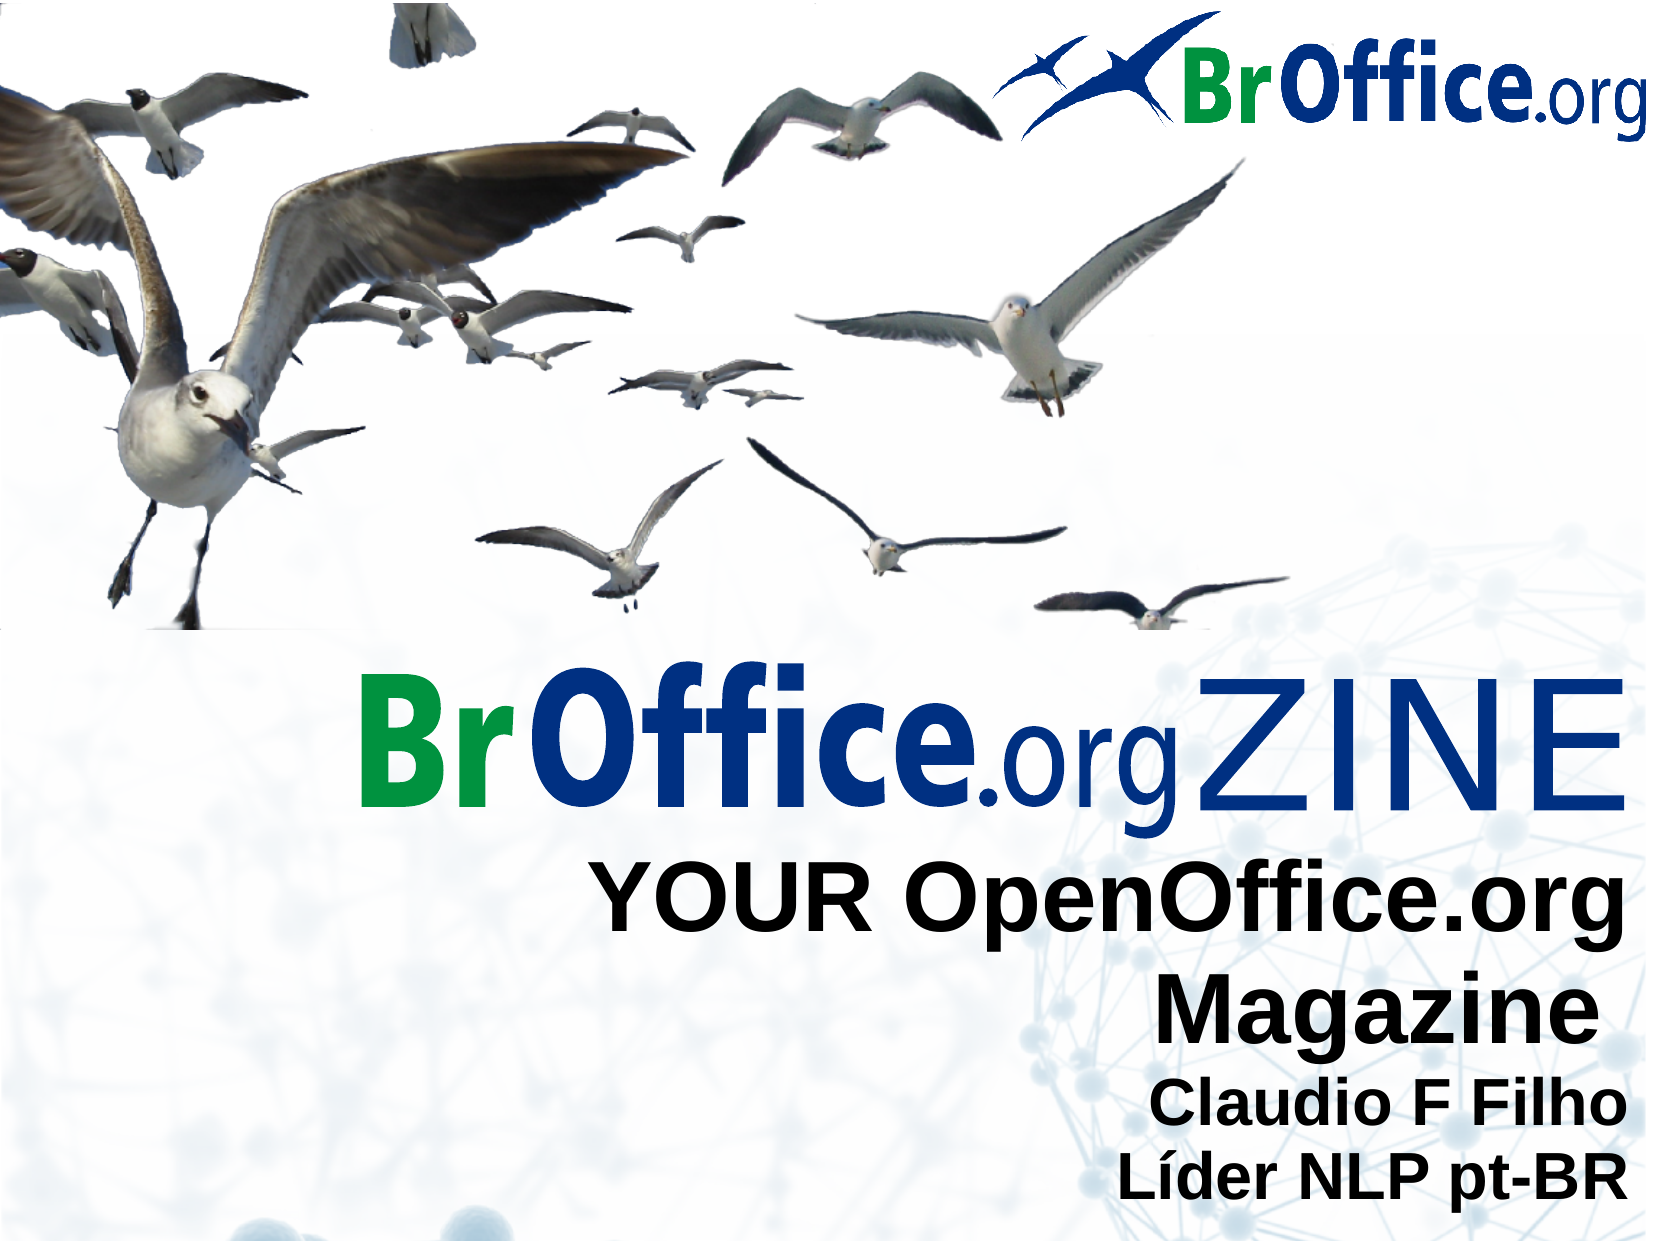

YOUR OpenOffice.org
Magazine
Claudio F Filho
Líder NLP pt-BR